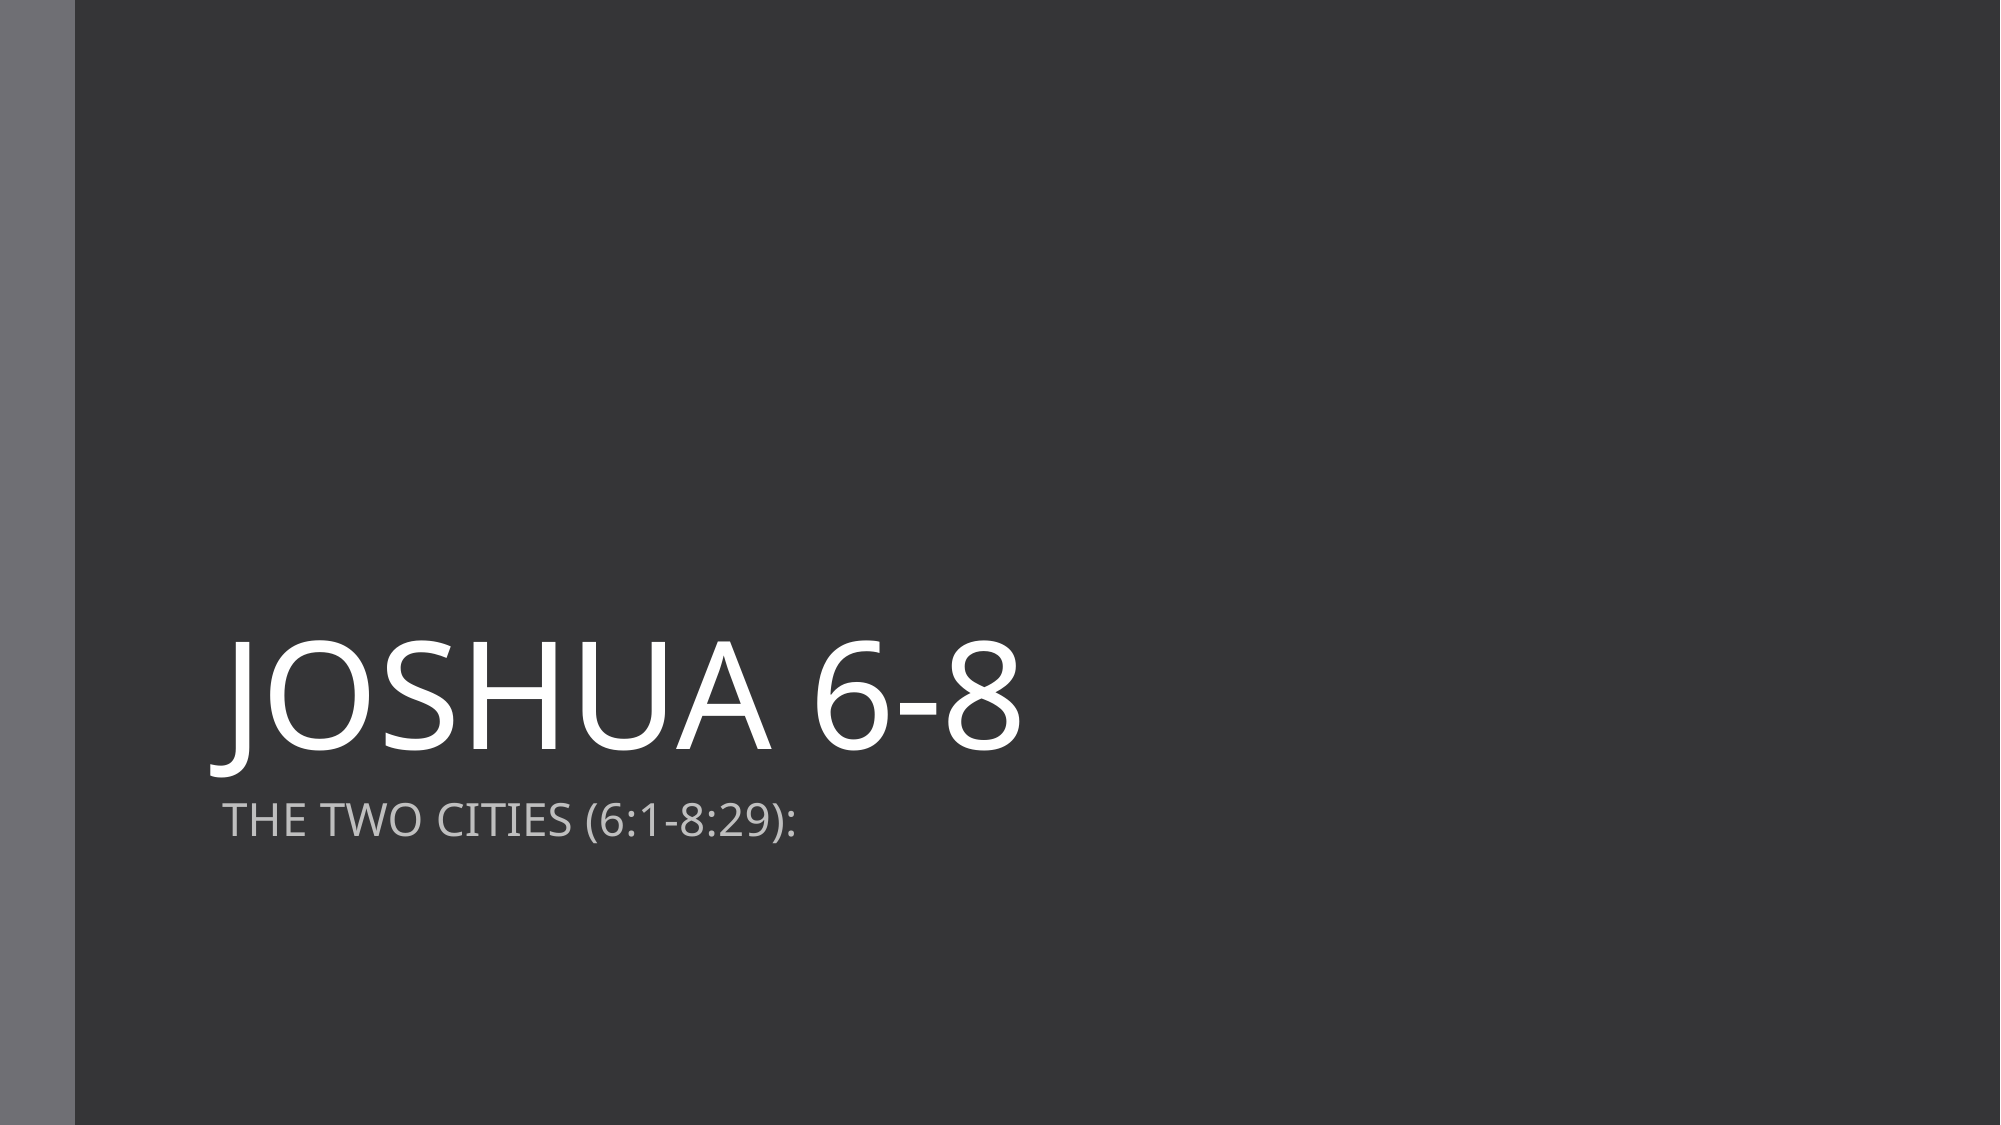

# JOSHUA 6-8
THE TWO CITIES (6:1-8:29):